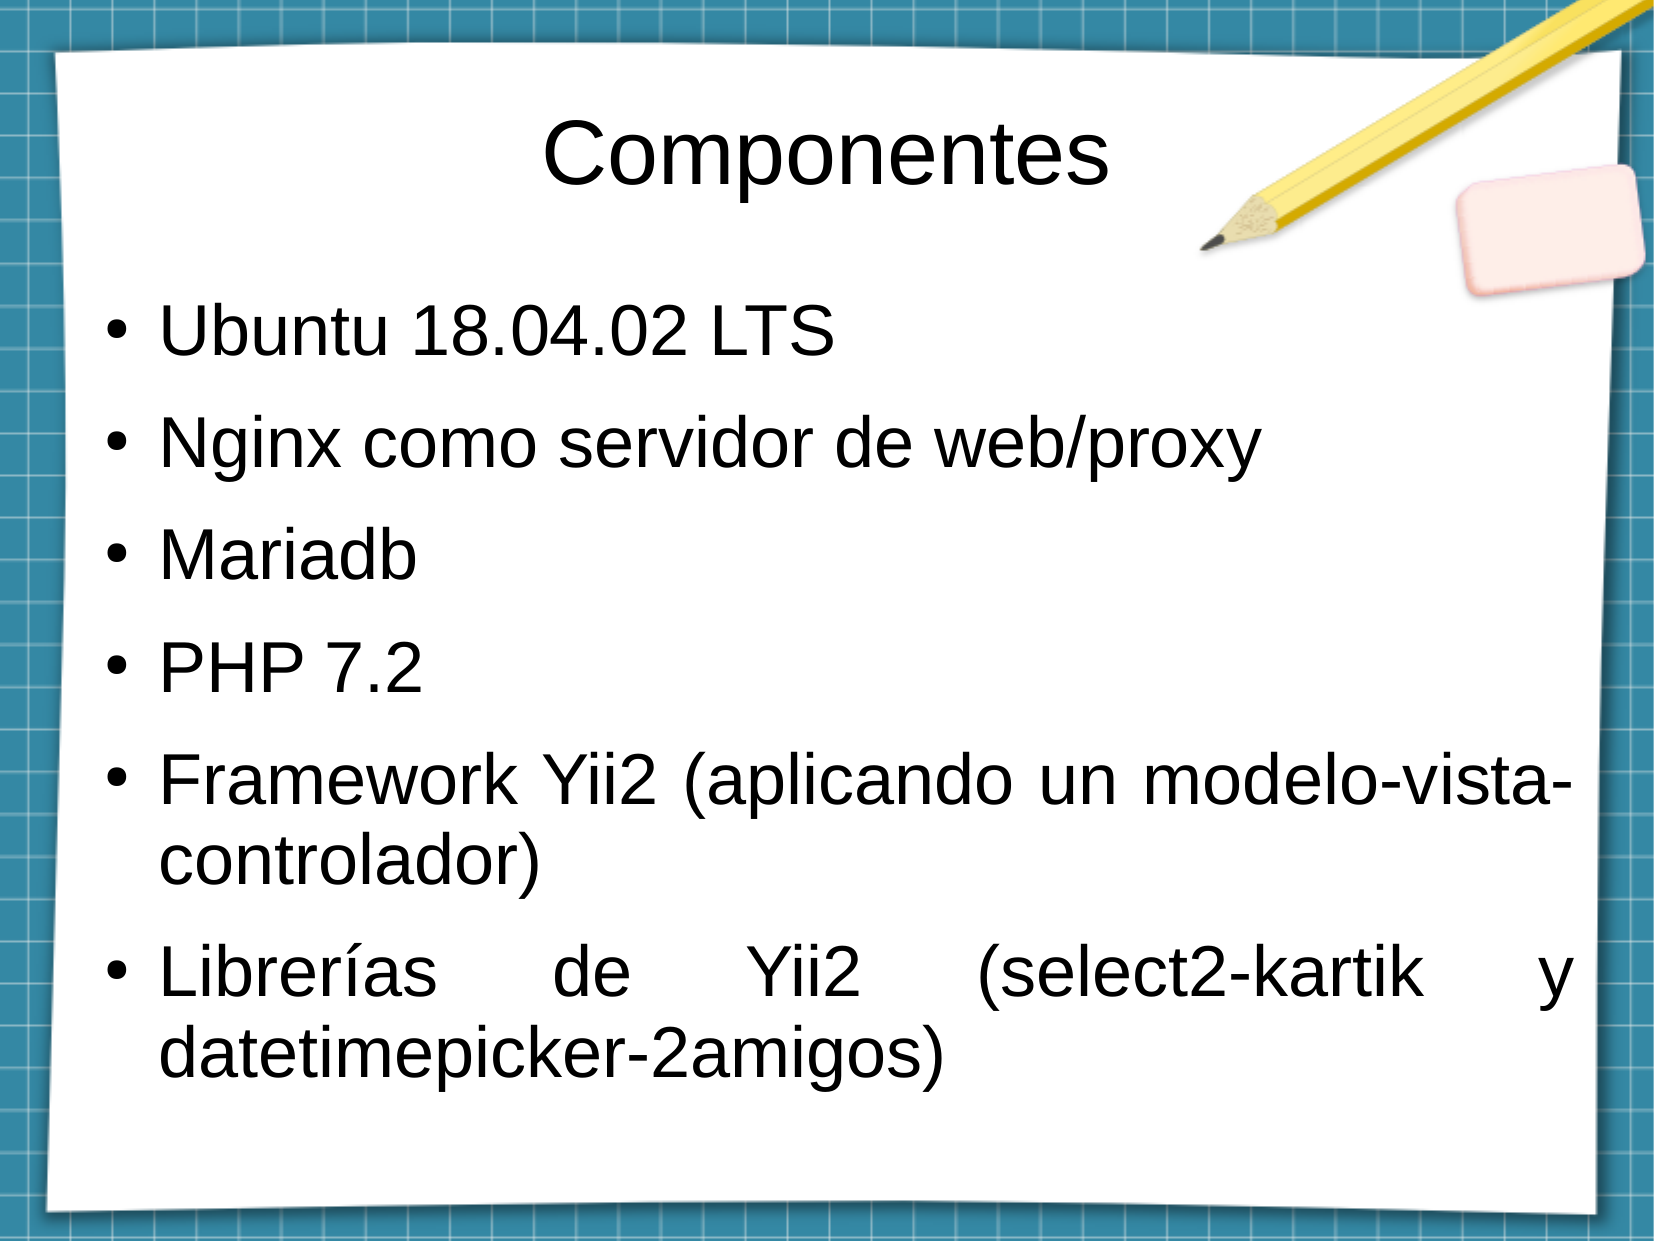

# Componentes
Ubuntu 18.04.02 LTS
Nginx como servidor de web/proxy
Mariadb
PHP 7.2
Framework Yii2 (aplicando un modelo-vista-controlador)
Librerías de Yii2 (select2-kartik y datetimepicker-2amigos)